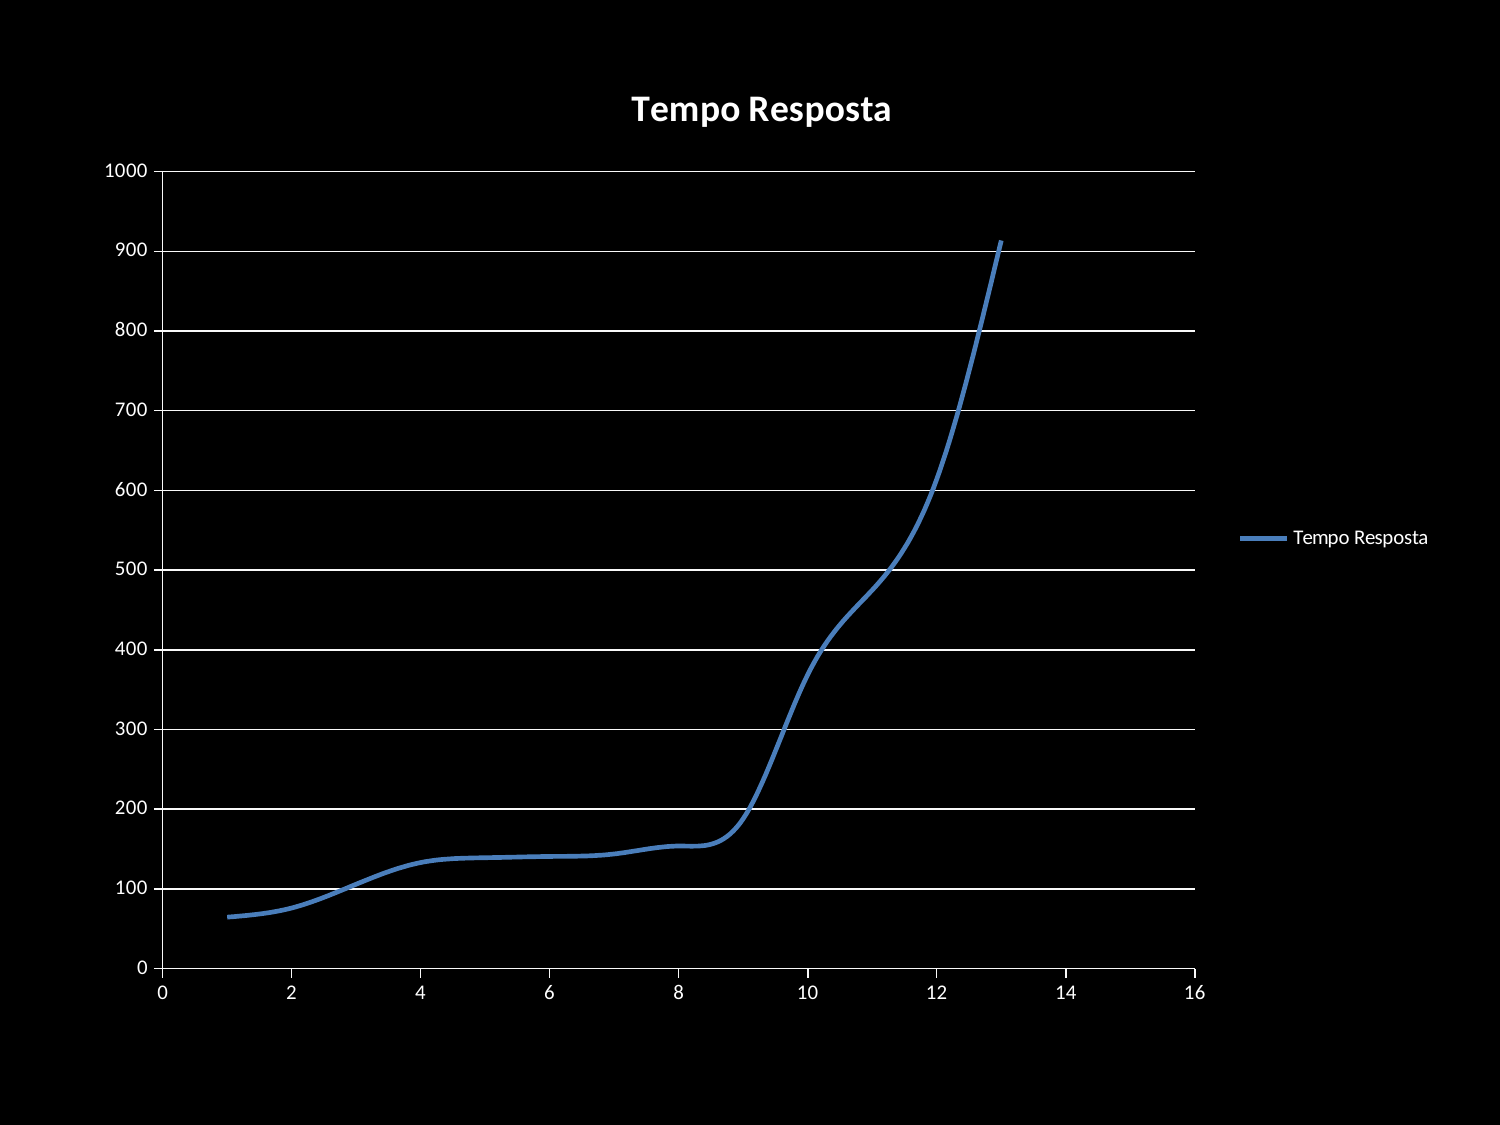

### Chart: Tempo Resposta
| Category | Tempo Resposta |
|---|---|#